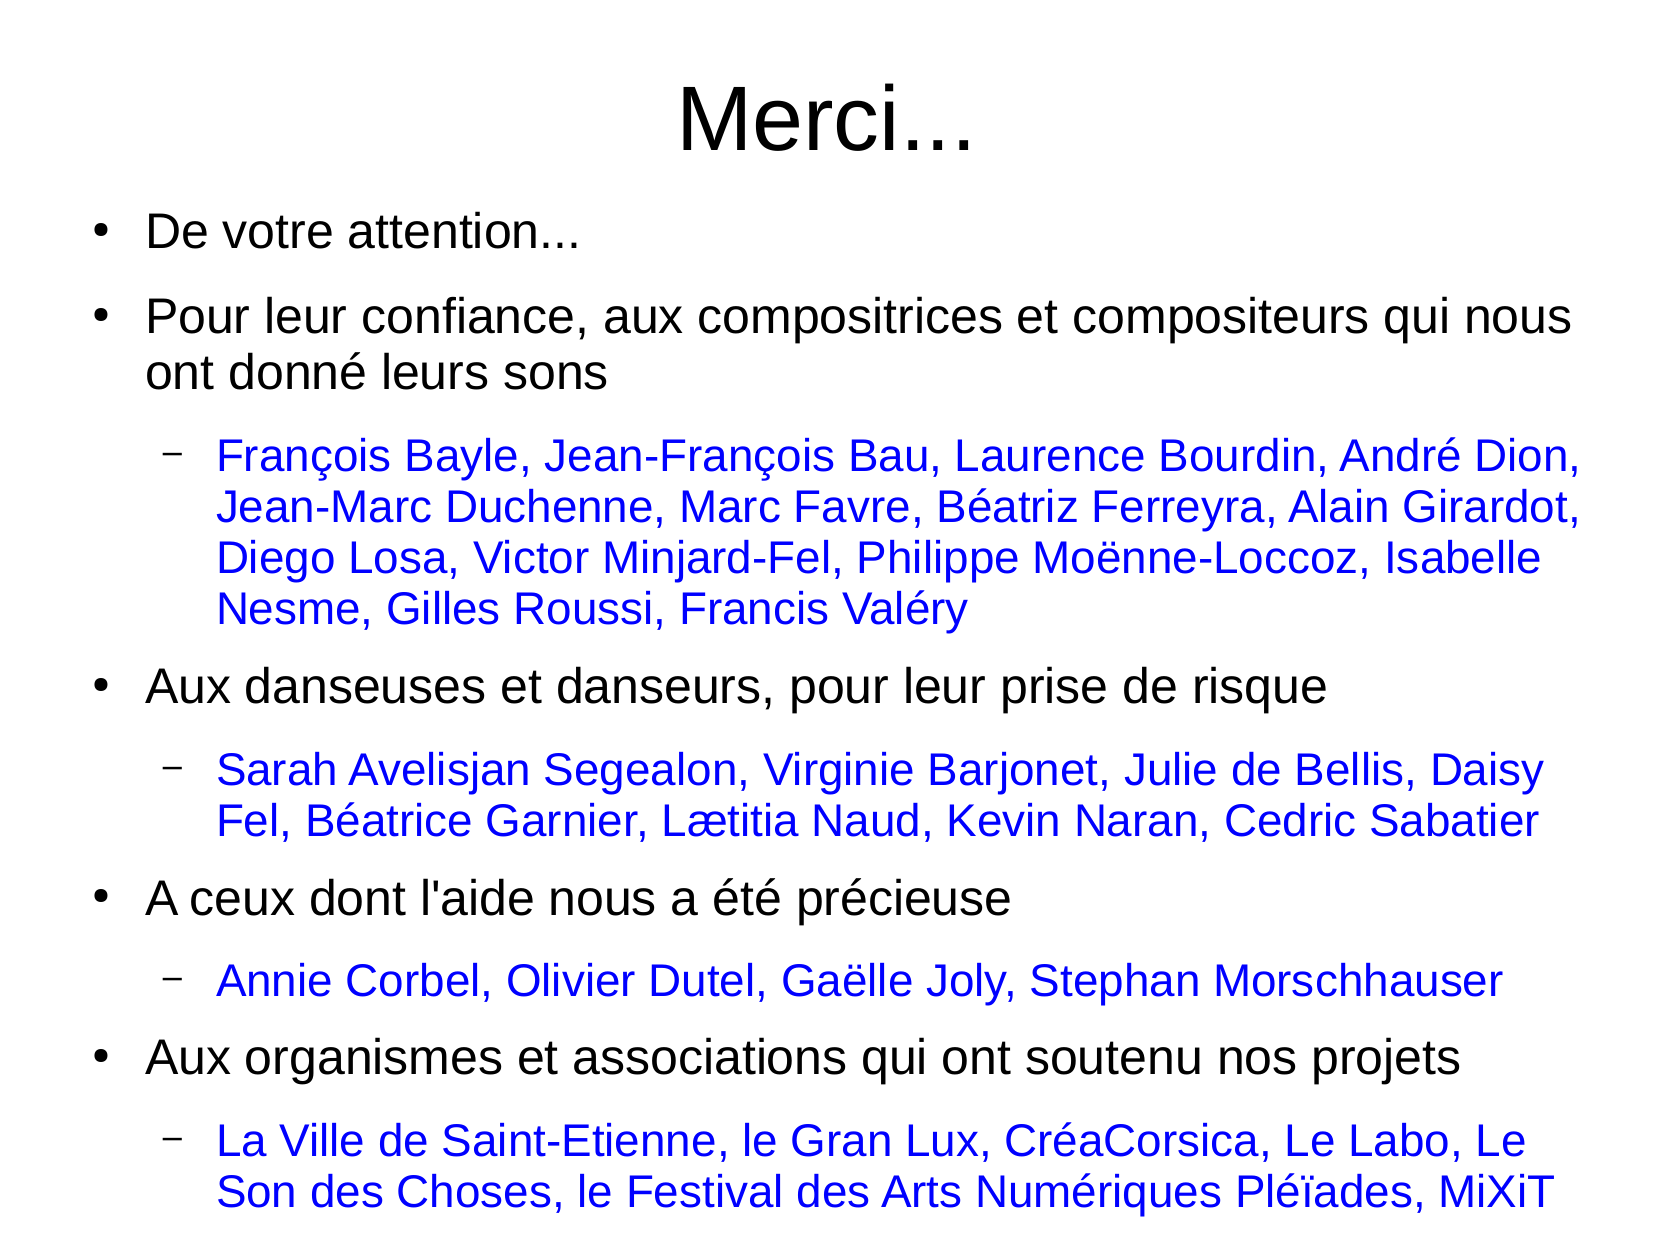

# Merci...
De votre attention...
Pour leur confiance, aux compositrices et compositeurs qui nous ont donné leurs sons
François Bayle, Jean-François Bau, Laurence Bourdin, André Dion, Jean-Marc Duchenne, Marc Favre, Béatriz Ferreyra, Alain Girardot, Diego Losa, Victor Minjard-Fel, Philippe Moënne-Loccoz, Isabelle Nesme, Gilles Roussi, Francis Valéry
Aux danseuses et danseurs, pour leur prise de risque
Sarah Avelisjan Segealon, Virginie Barjonet, Julie de Bellis, Daisy Fel, Béatrice Garnier, Lætitia Naud, Kevin Naran, Cedric Sabatier
A ceux dont l'aide nous a été précieuse
Annie Corbel, Olivier Dutel, Gaëlle Joly, Stephan Morschhauser
Aux organismes et associations qui ont soutenu nos projets
La Ville de Saint-Etienne, le Gran Lux, CréaCorsica, Le Labo, Le Son des Choses, le Festival des Arts Numériques Pléïades, MiXiT